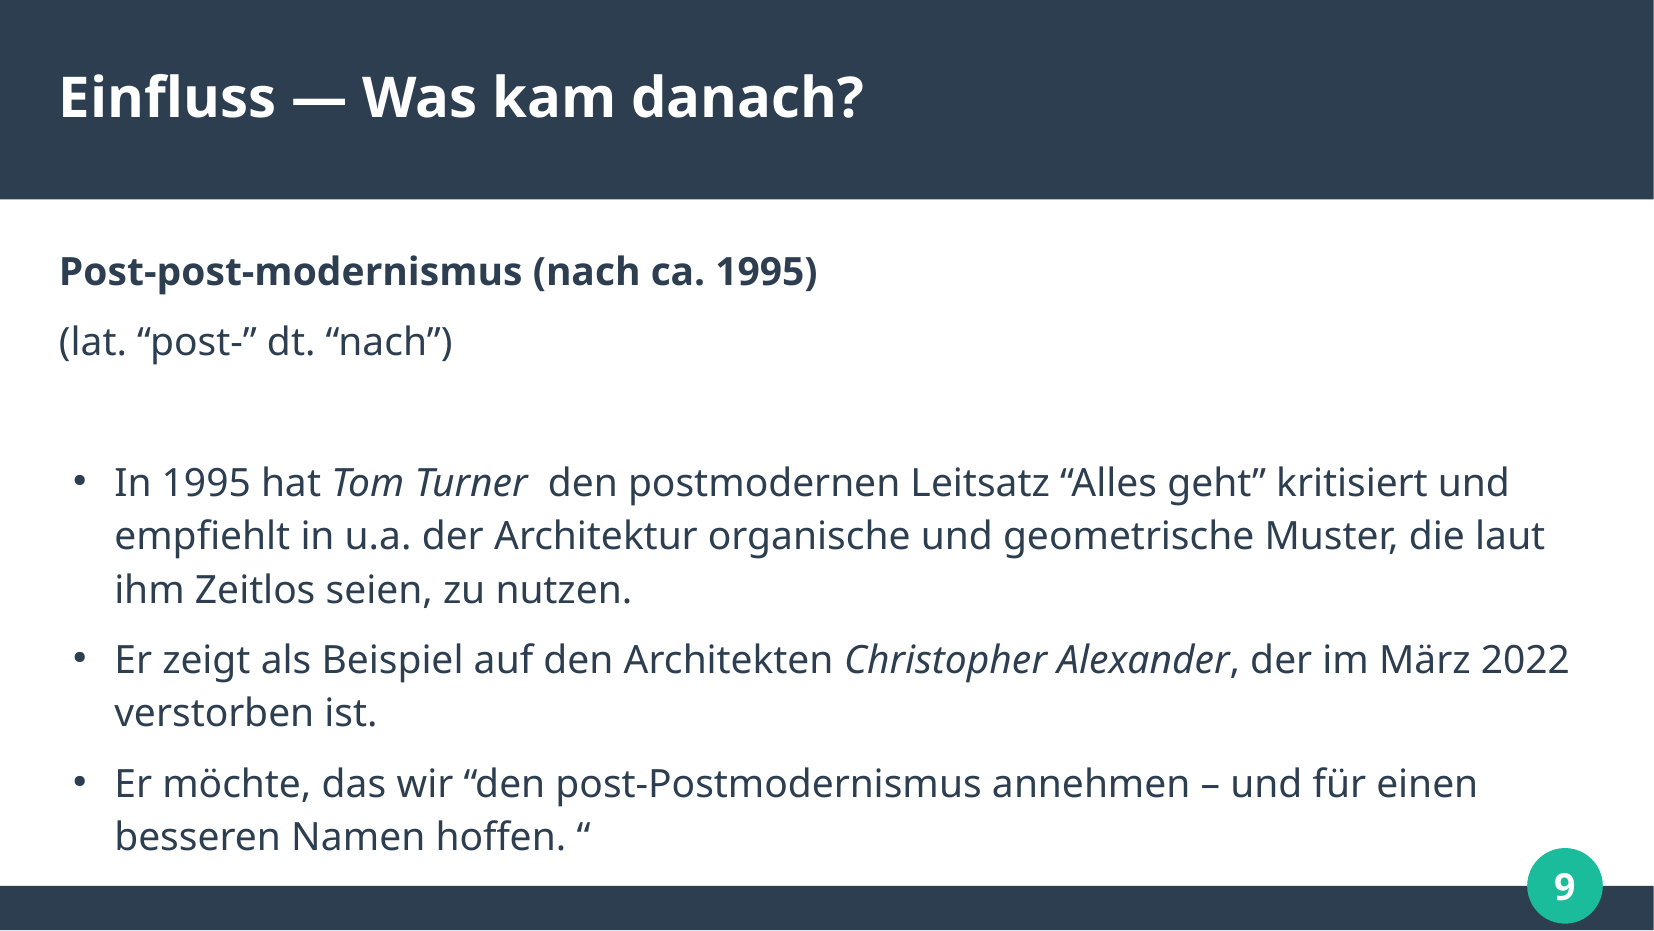

# Einfluss — Was kam danach?
Post-post-modernismus (nach ca. 1995)
(lat. “post-” dt. “nach”)
In 1995 hat Tom Turner den postmodernen Leitsatz “Alles geht” kritisiert und empfiehlt in u.a. der Architektur organische und geometrische Muster, die laut ihm Zeitlos seien, zu nutzen.
Er zeigt als Beispiel auf den Architekten Christopher Alexander, der im März 2022 verstorben ist.
Er möchte, das wir “den post-Postmodernismus annehmen – und für einen besseren Namen hoffen. “